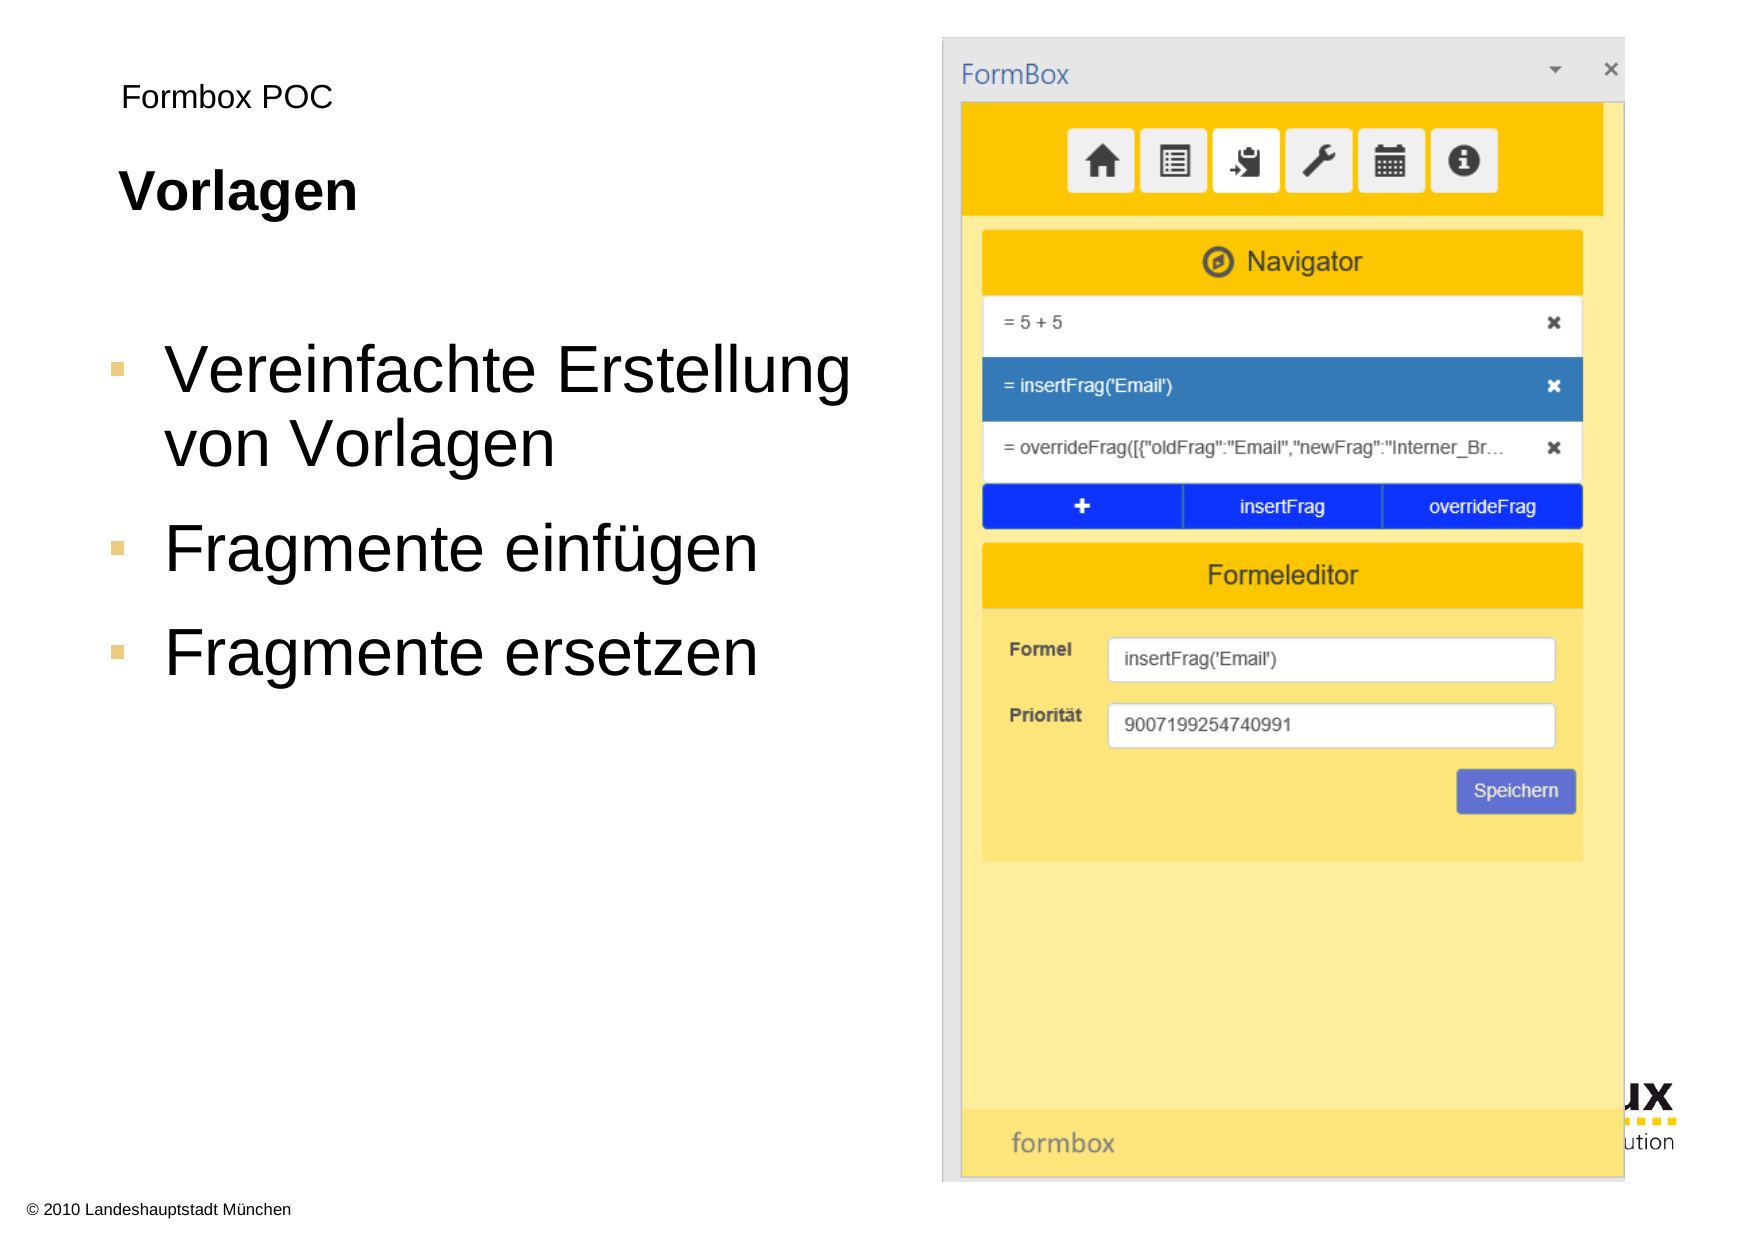

# Vorlagen
Vereinfachte Erstellung von Vorlagen
Fragmente einfügen
Fragmente ersetzen